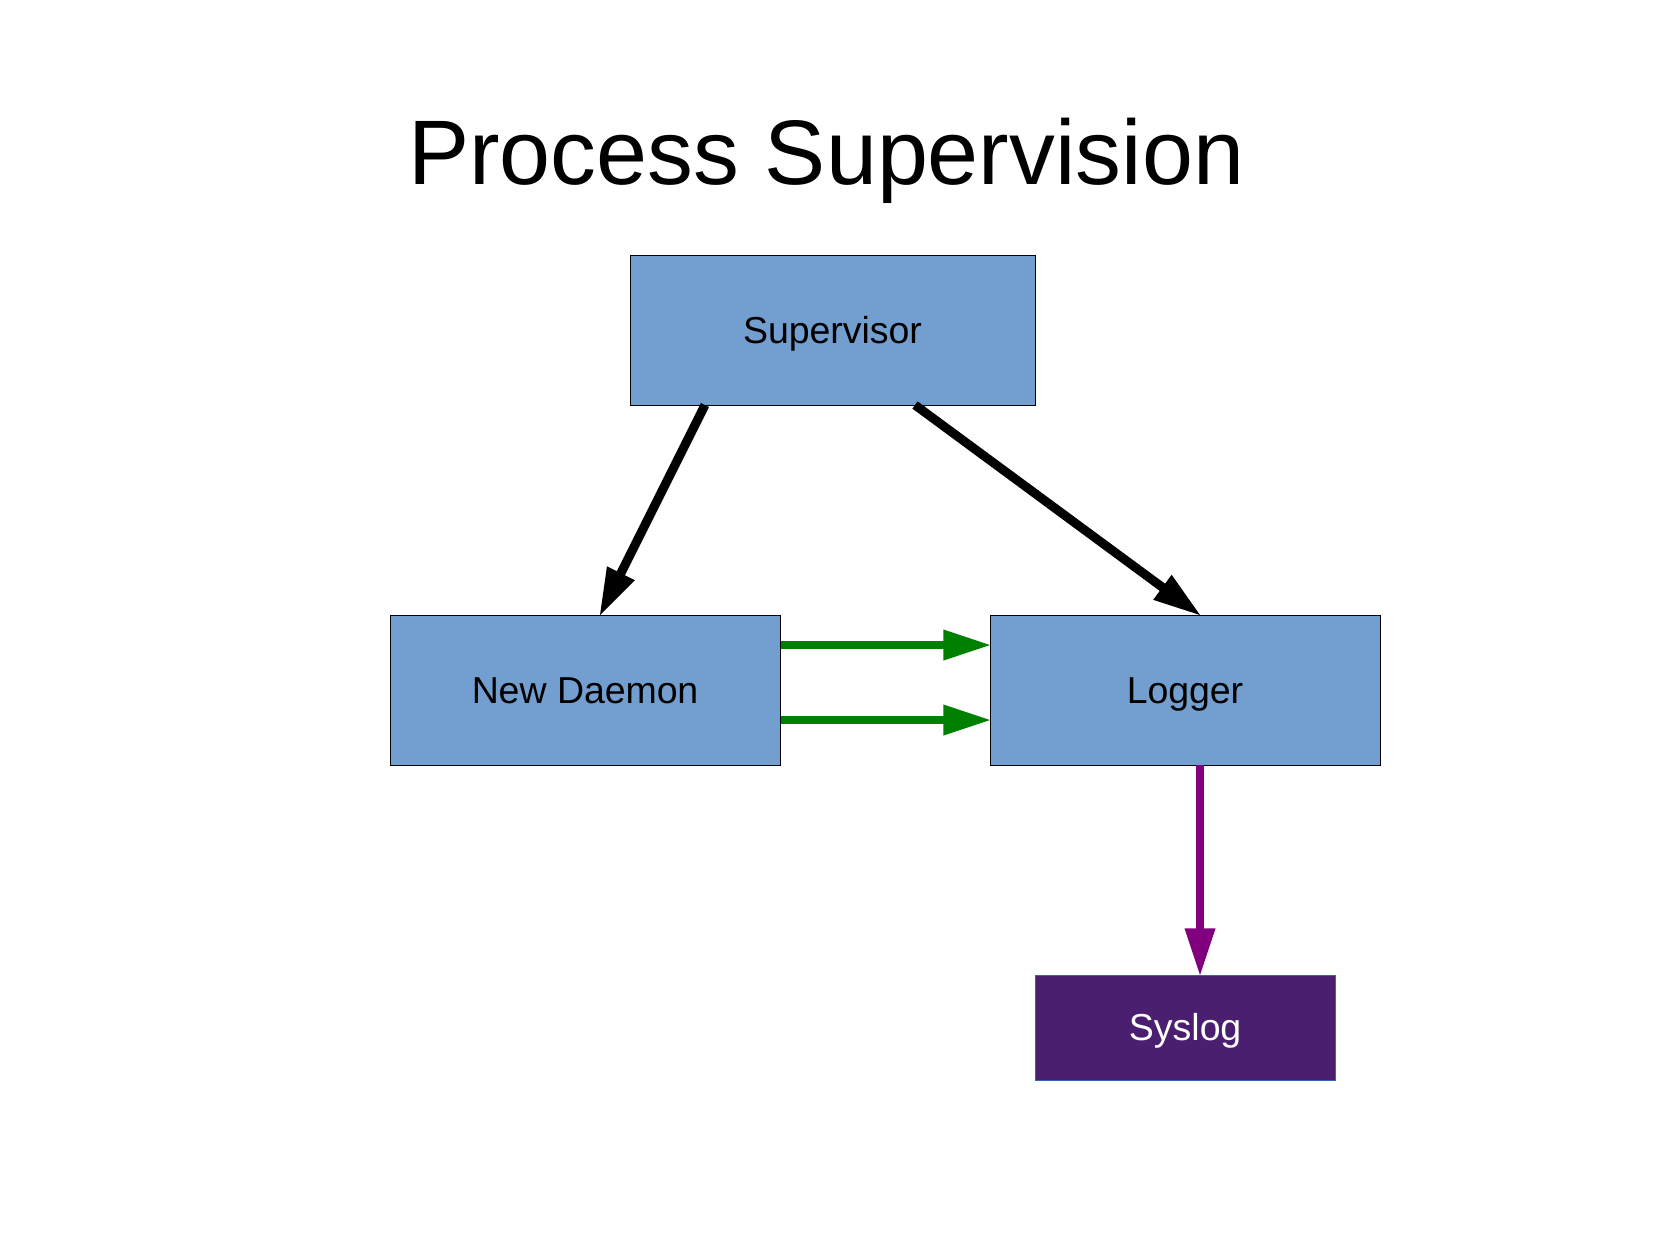

# Process Supervision
Supervisor
New Daemon
Logger
Syslog